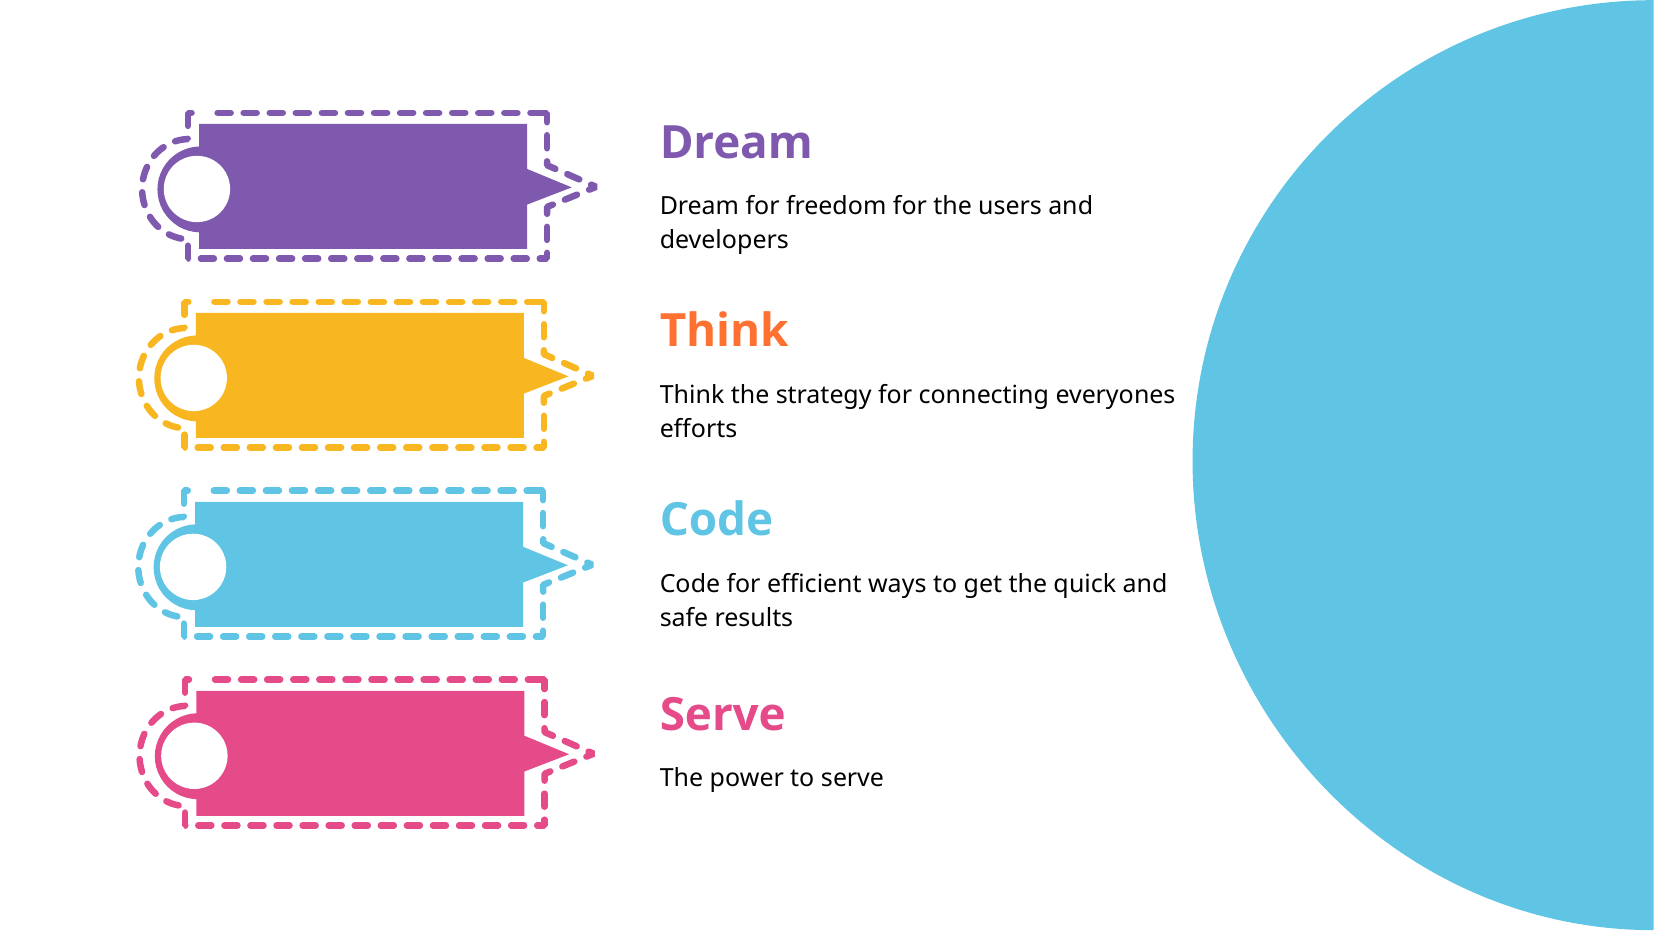

# Dream
Dream for freedom for the users and developers
Think
Think the strategy for connecting everyones efforts
Code
Code for efficient ways to get the quick and safe results
Serve
The power to serve